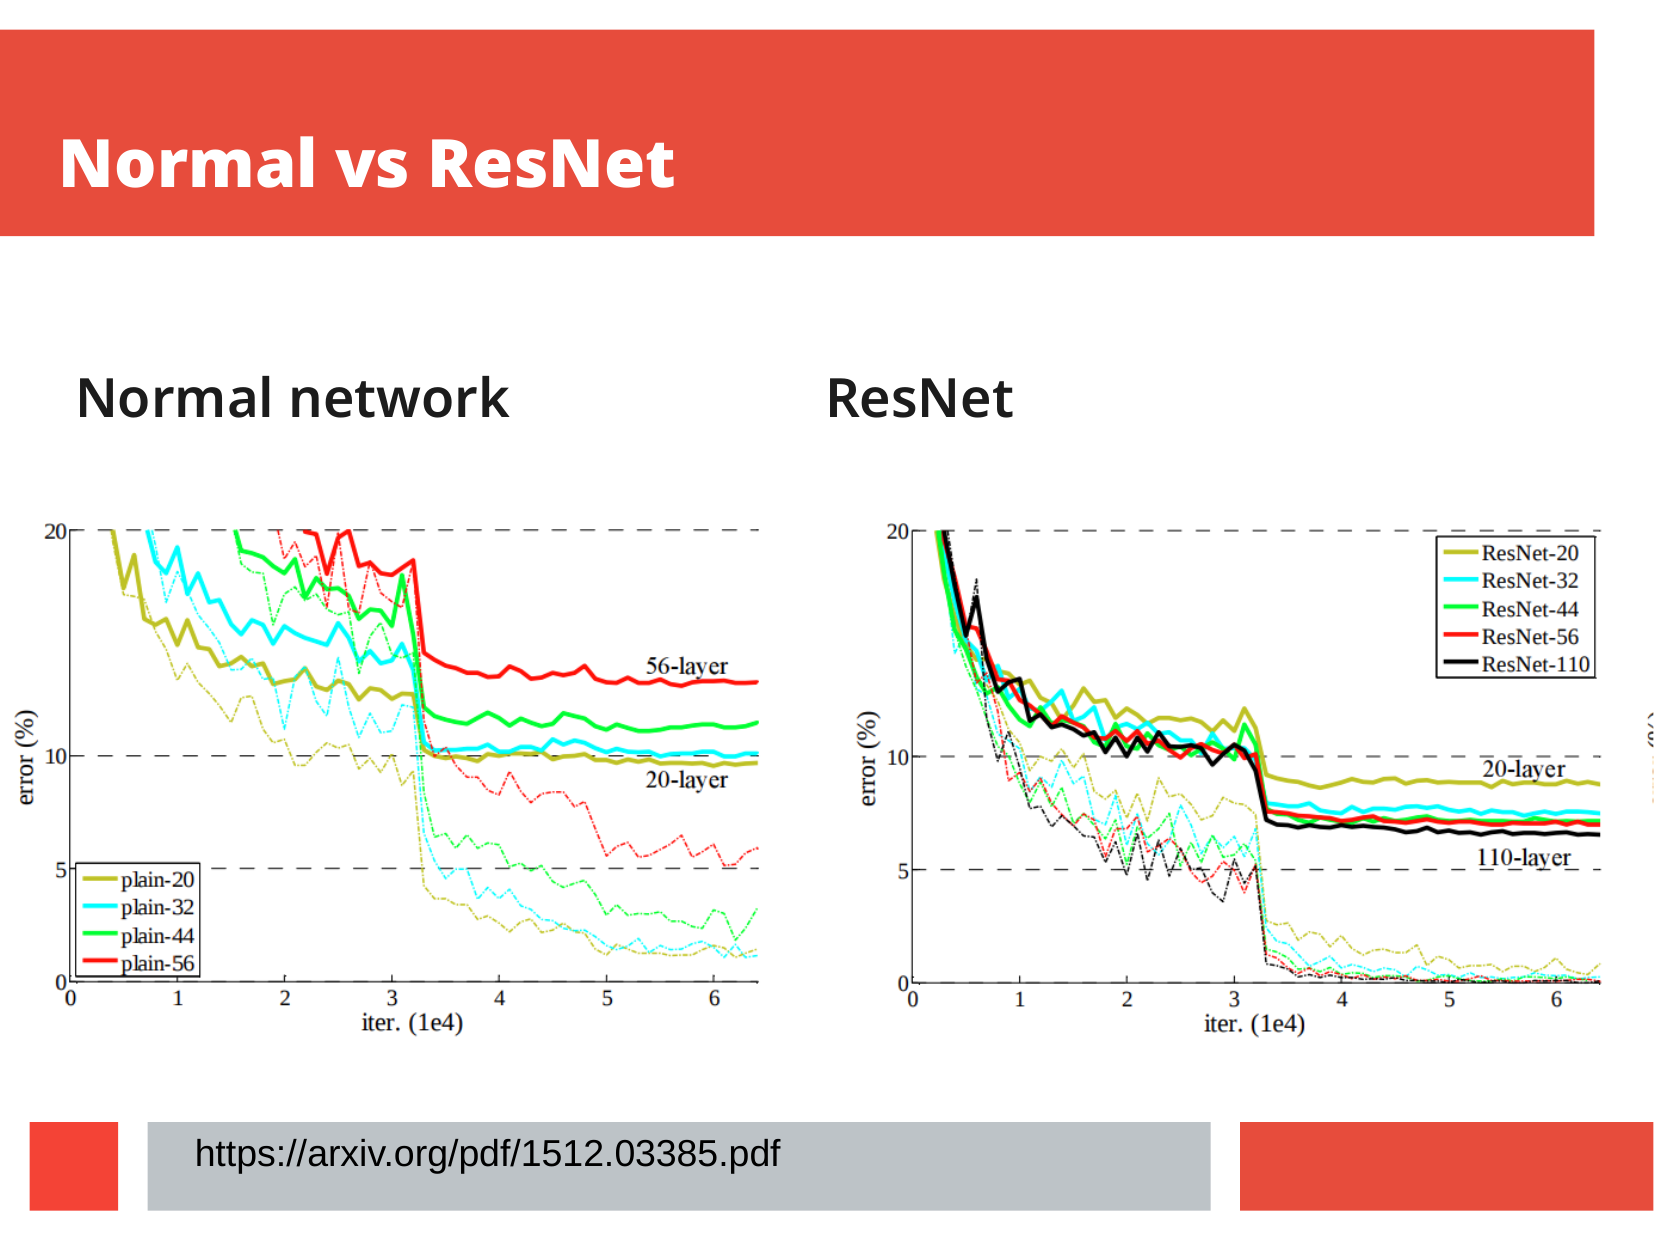

# Normal vs ResNet
Normal network					ResNet
https://arxiv.org/pdf/1512.03385.pdf